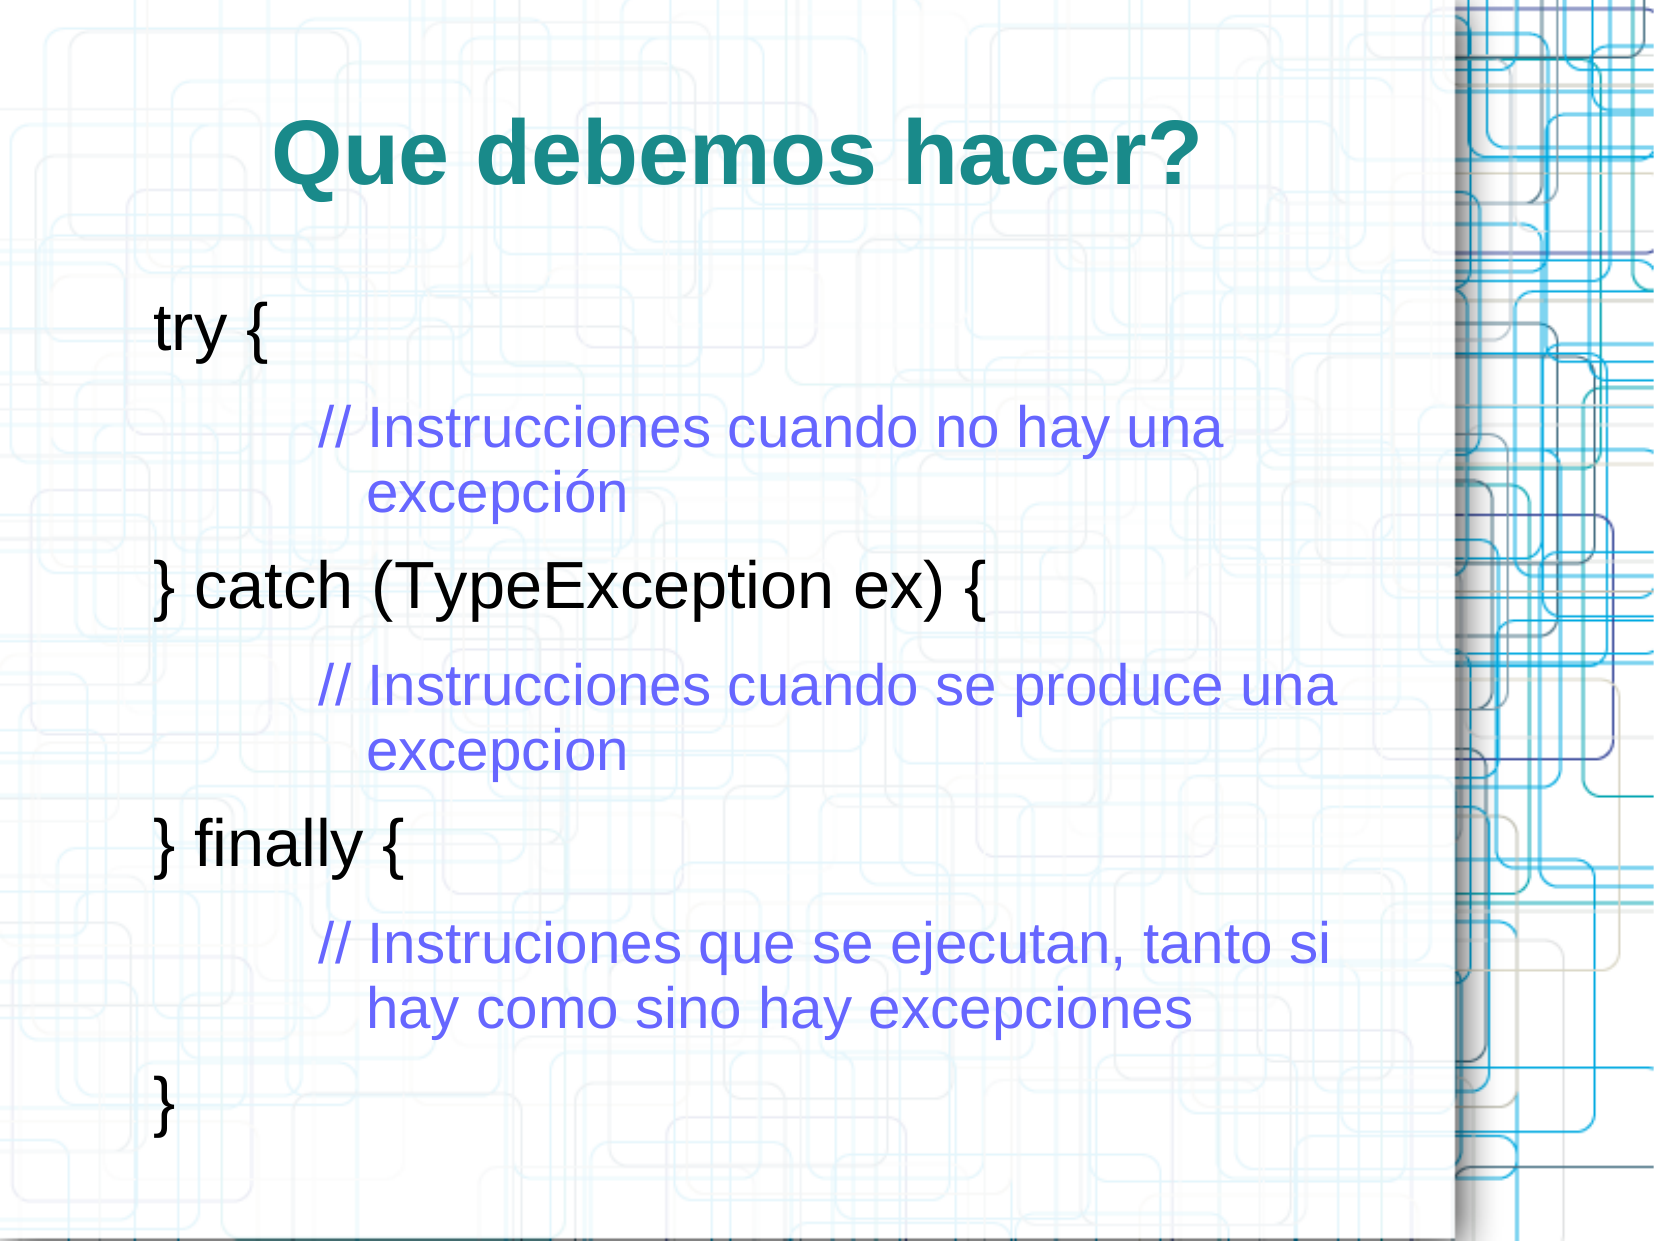

# Que debemos hacer?
try {
// Instrucciones cuando no hay una excepción
} catch (TypeException ex) {
// Instrucciones cuando se produce una excepcion
} finally {
// Instruciones que se ejecutan, tanto si hay como sino hay excepciones
}